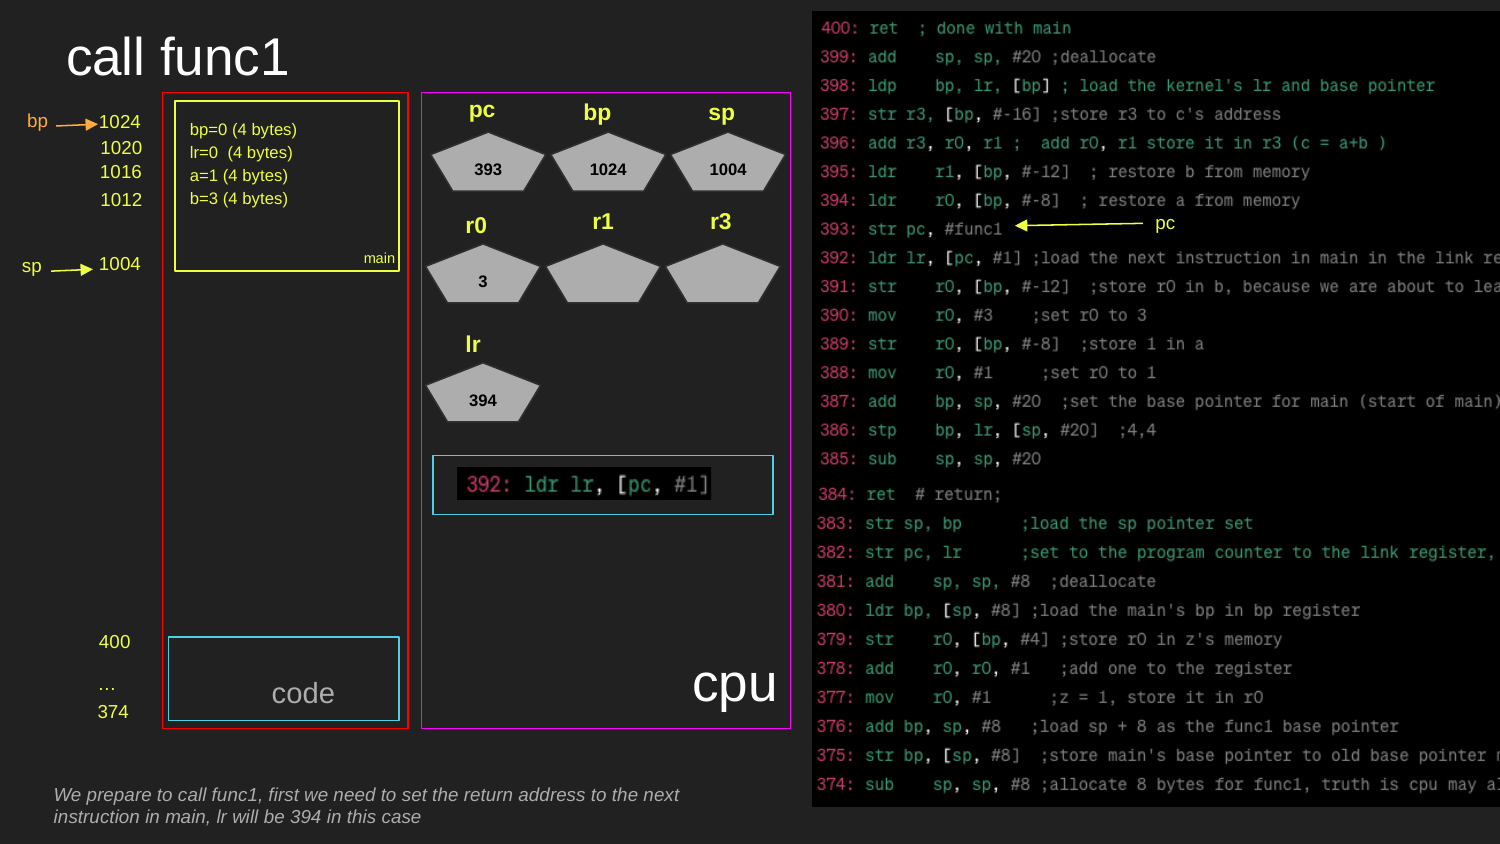

# call func1
pc
bp
sp
bp
1024
bp=0 (4 bytes)
lr=0 (4 bytes)
a=1 (4 bytes)
b=3 (4 bytes)
1020
393
1024
1004
1016
1012
r1
r3
r0
pc
main
1004
sp
3
lr
394
400
cpu
…
code
374
We prepare to call func1, first we need to set the return address to the next instruction in main, lr will be 394 in this case